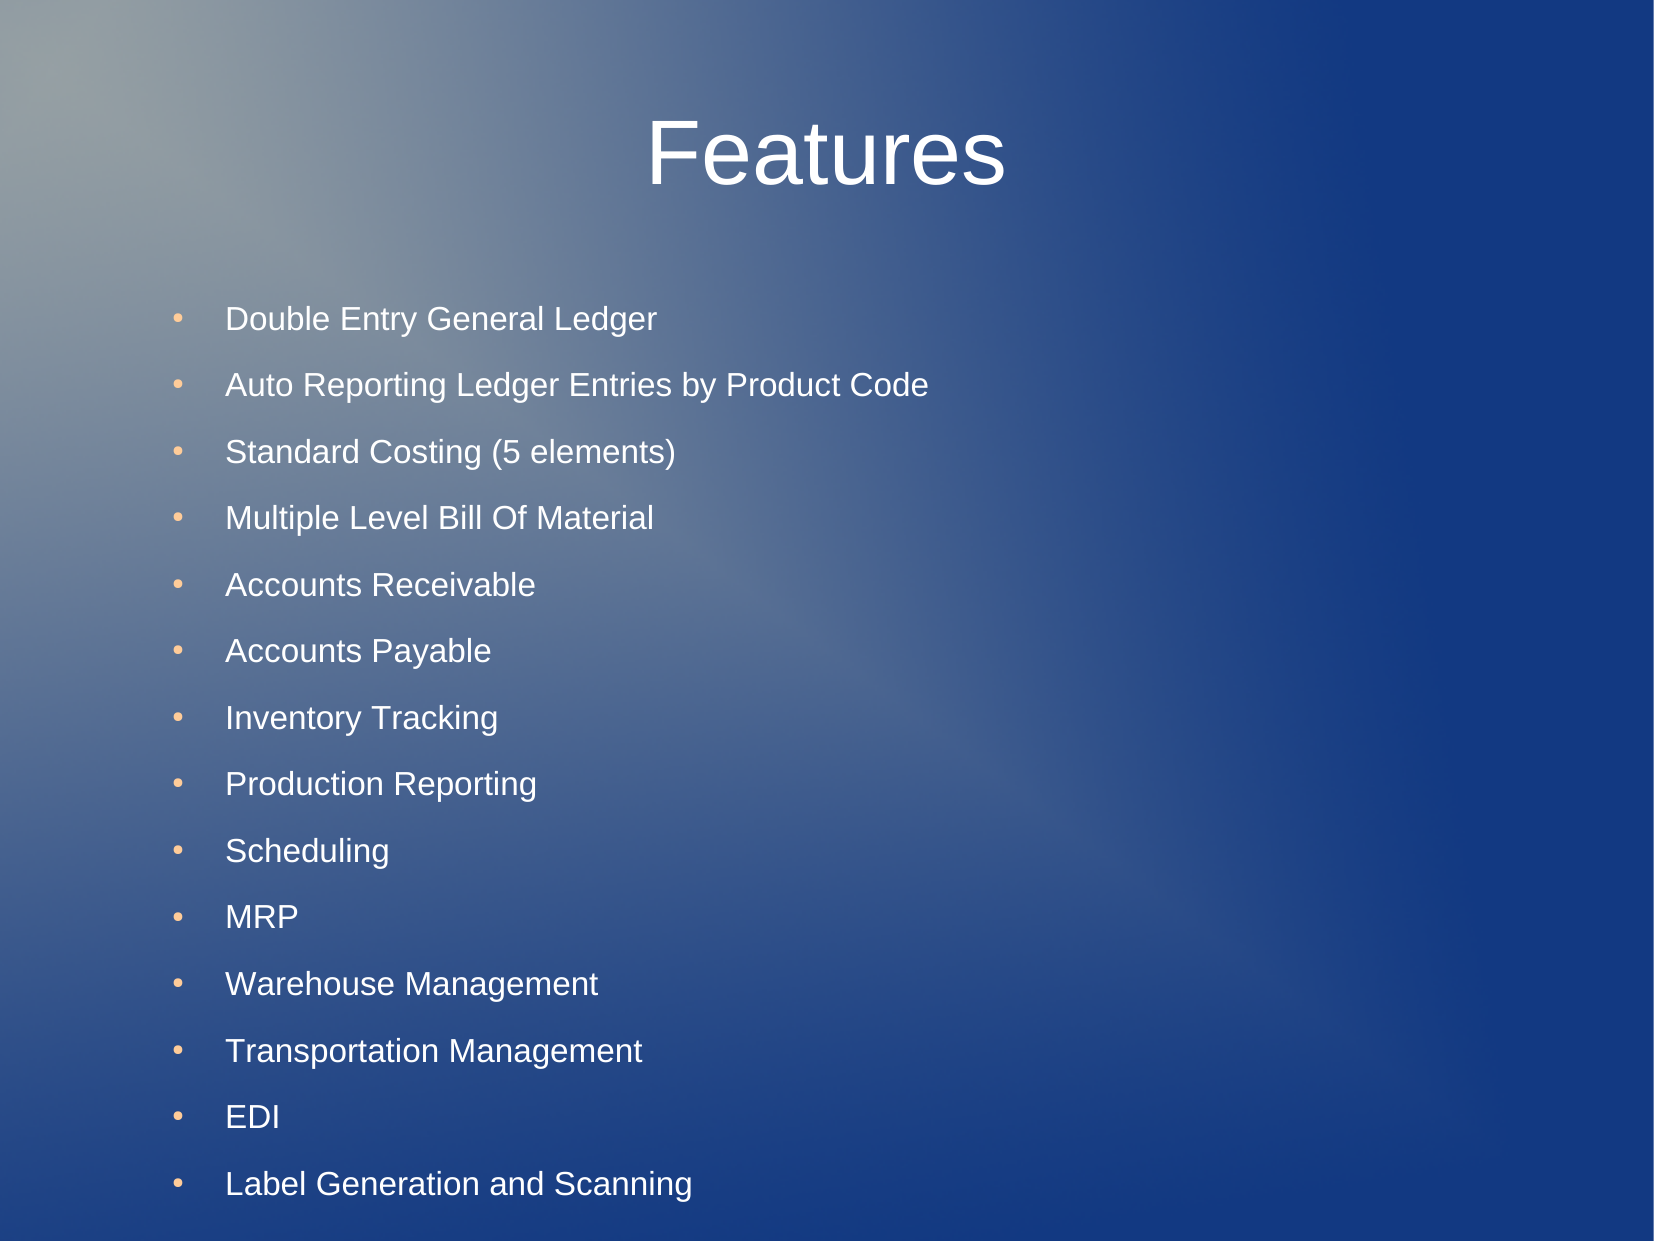

# Features
Double Entry General Ledger
Auto Reporting Ledger Entries by Product Code
Standard Costing (5 elements)
Multiple Level Bill Of Material
Accounts Receivable
Accounts Payable
Inventory Tracking
Production Reporting
Scheduling
MRP
Warehouse Management
Transportation Management
EDI
Label Generation and Scanning